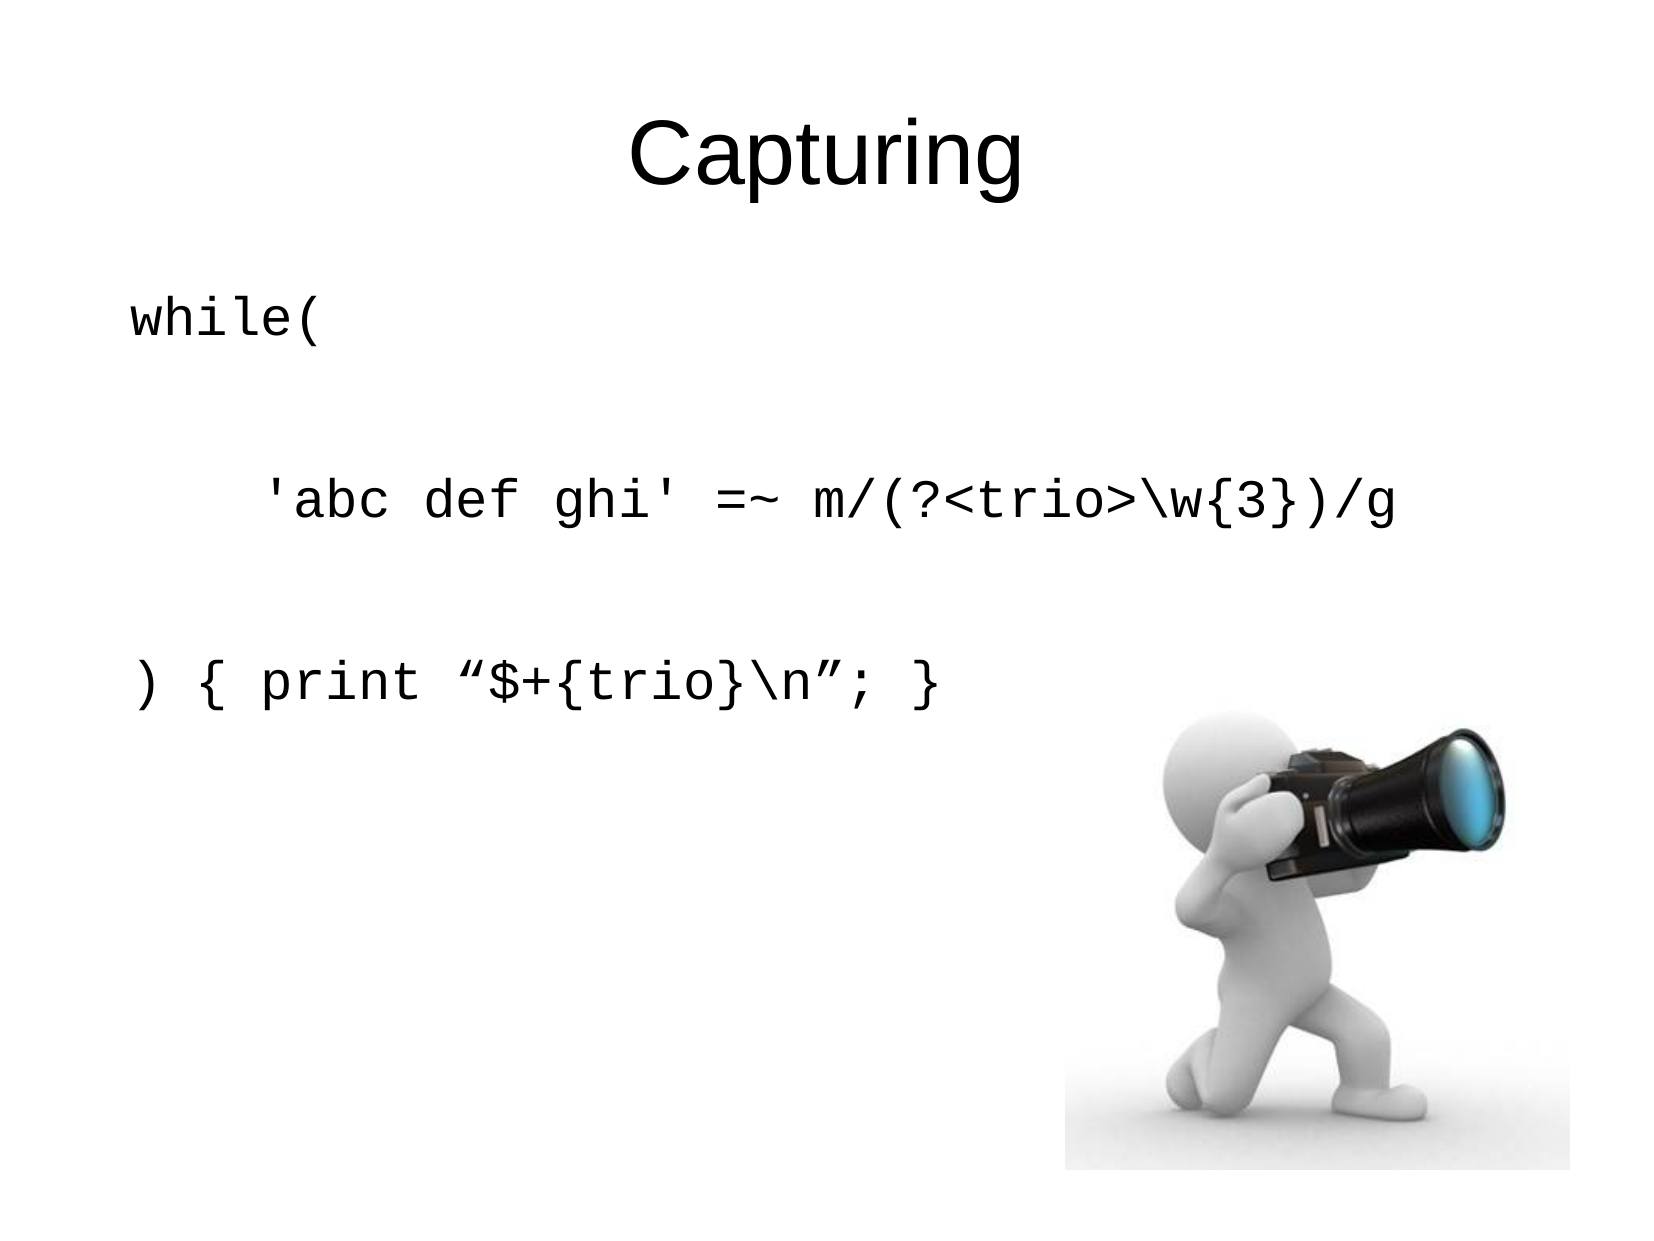

# Capturing
while(
 'abc def ghi' =~ m/(?<trio>\w{3})/g
) { print “$+{trio}\n”; }